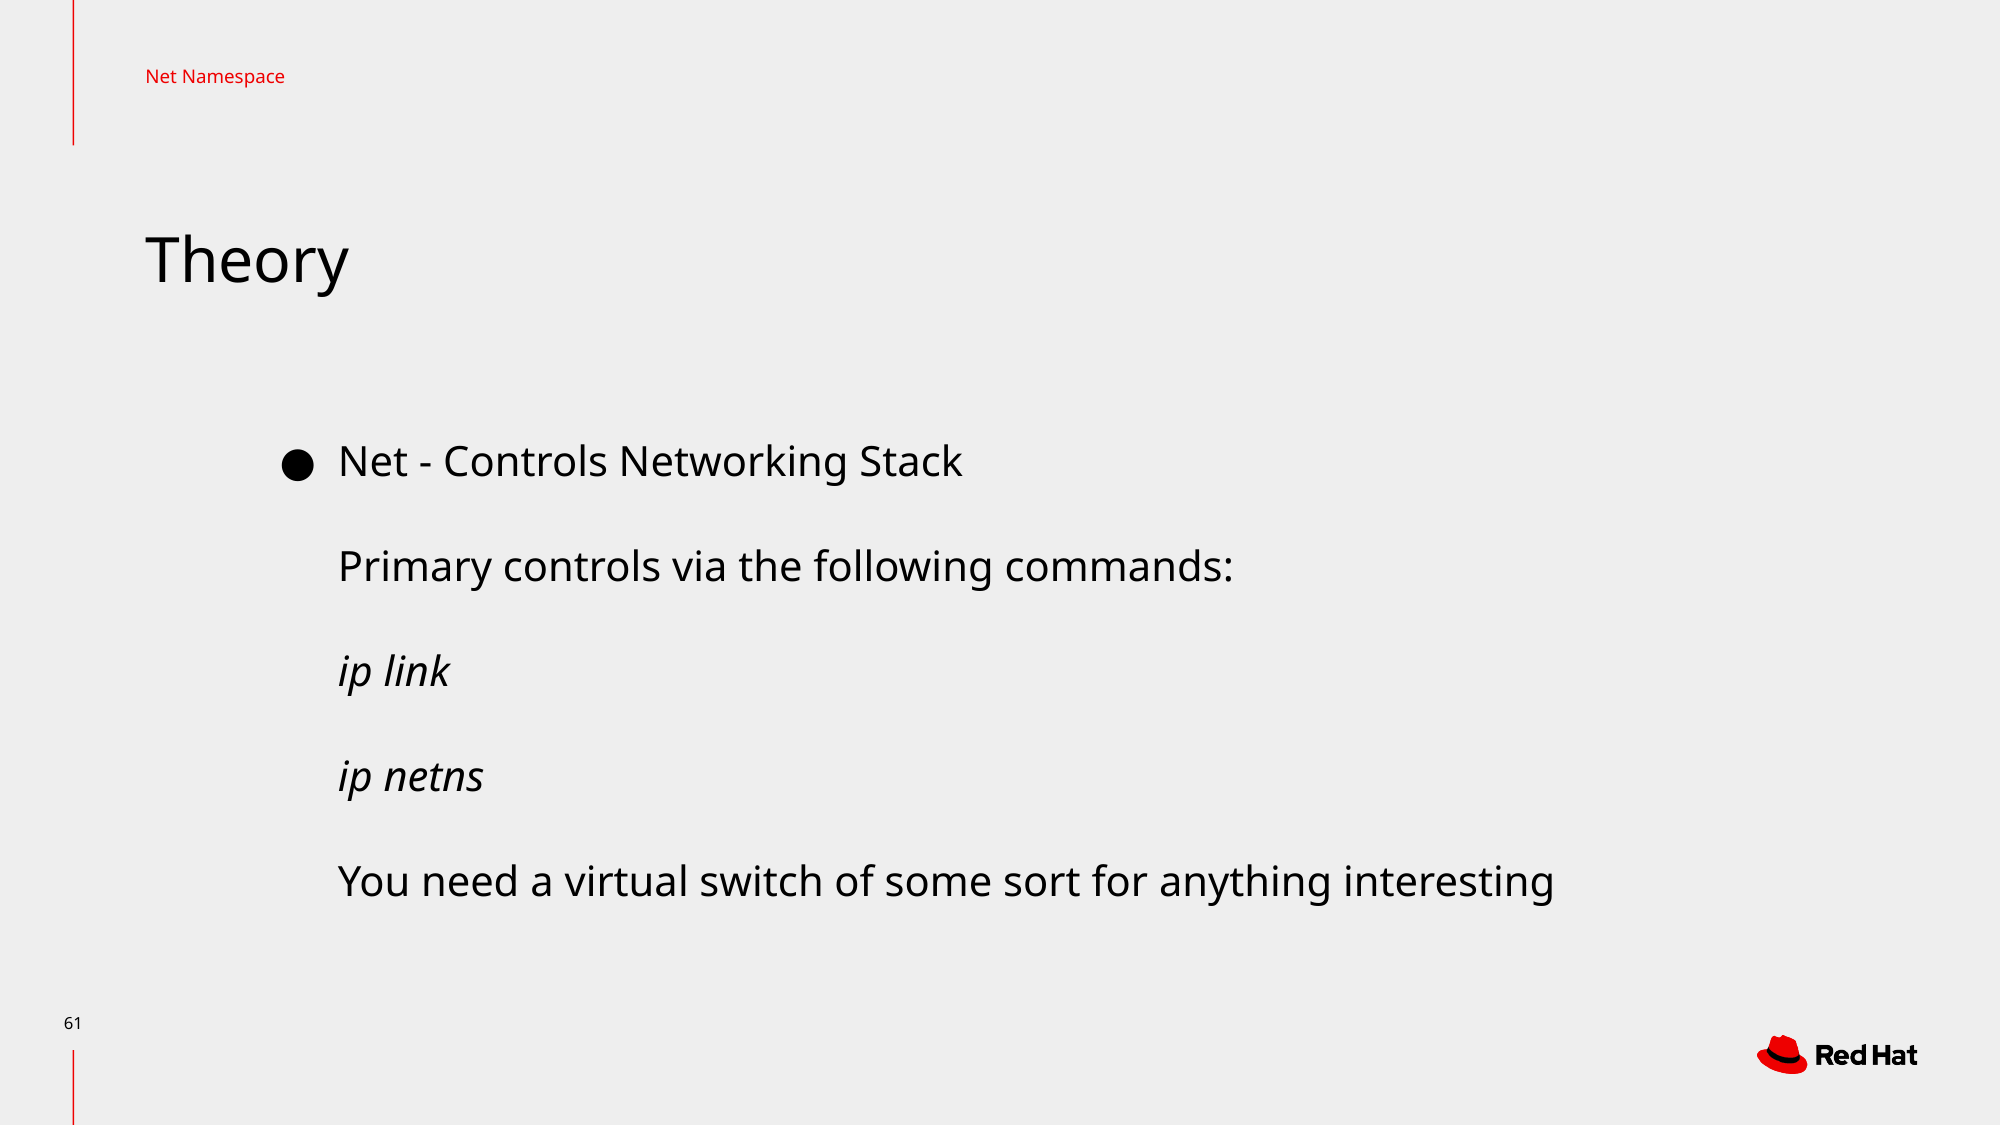

# Net Namespace
Theory
Net - Controls Networking Stack
Primary controls via the following commands:
ip link
ip netns
You need a virtual switch of some sort for anything interesting